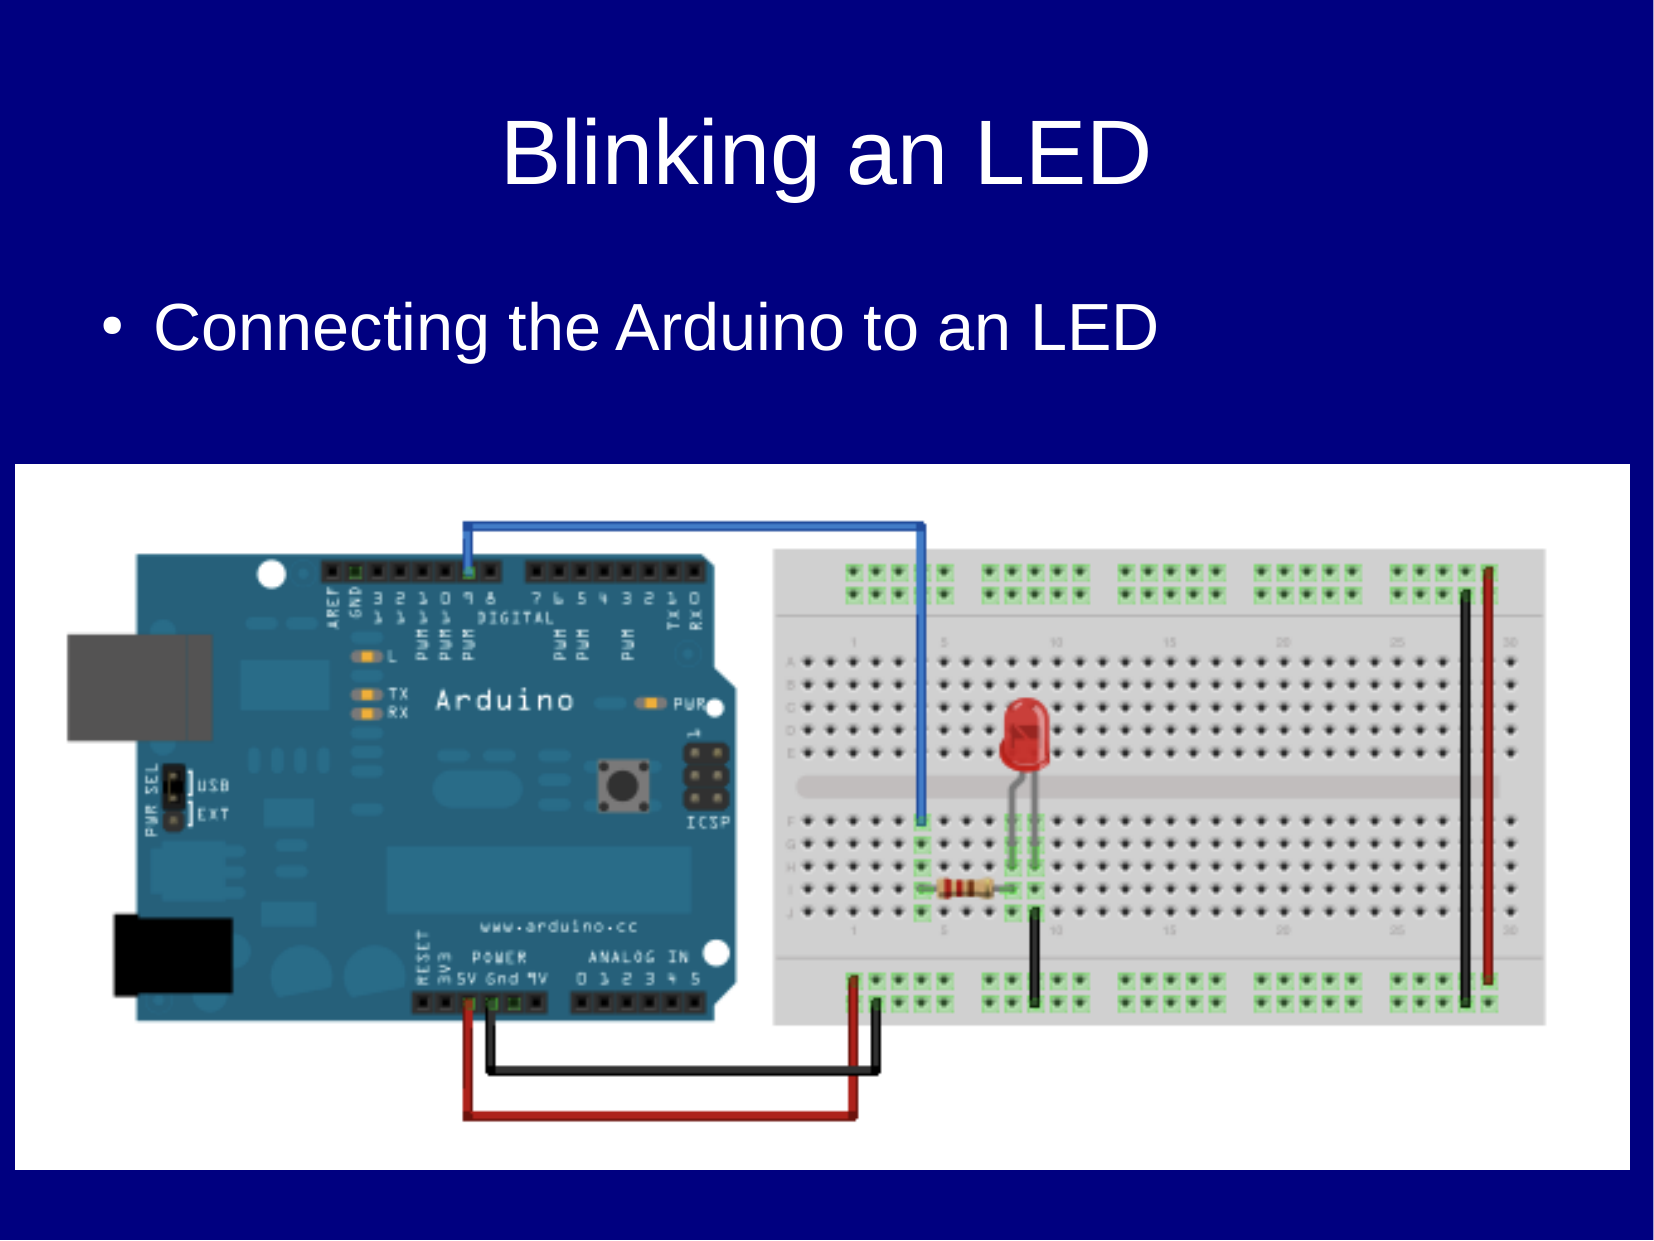

# Blinking an LED
Connecting the Arduino to an LED